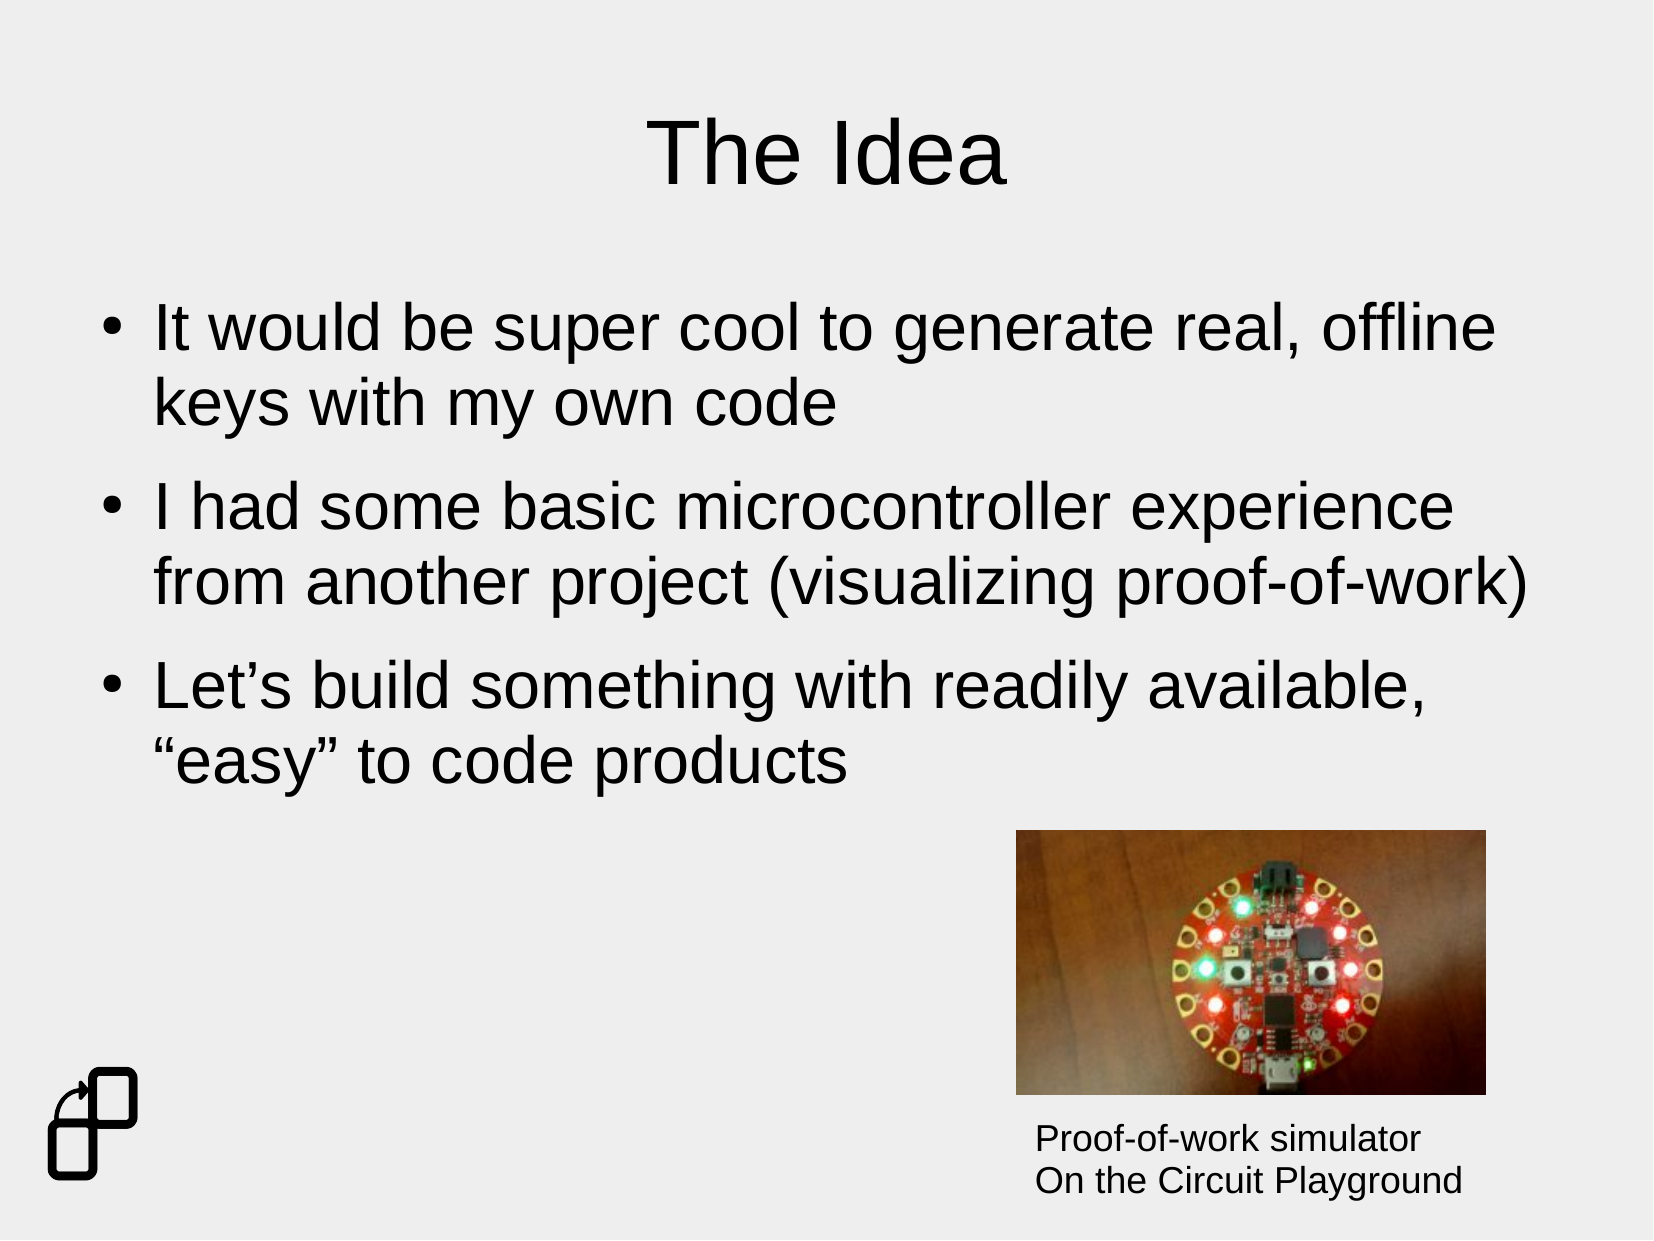

# The Idea
It would be super cool to generate real, offline keys with my own code
I had some basic microcontroller experience from another project (visualizing proof-of-work)
Let’s build something with readily available, “easy” to code products
Proof-of-work simulator
On the Circuit Playground